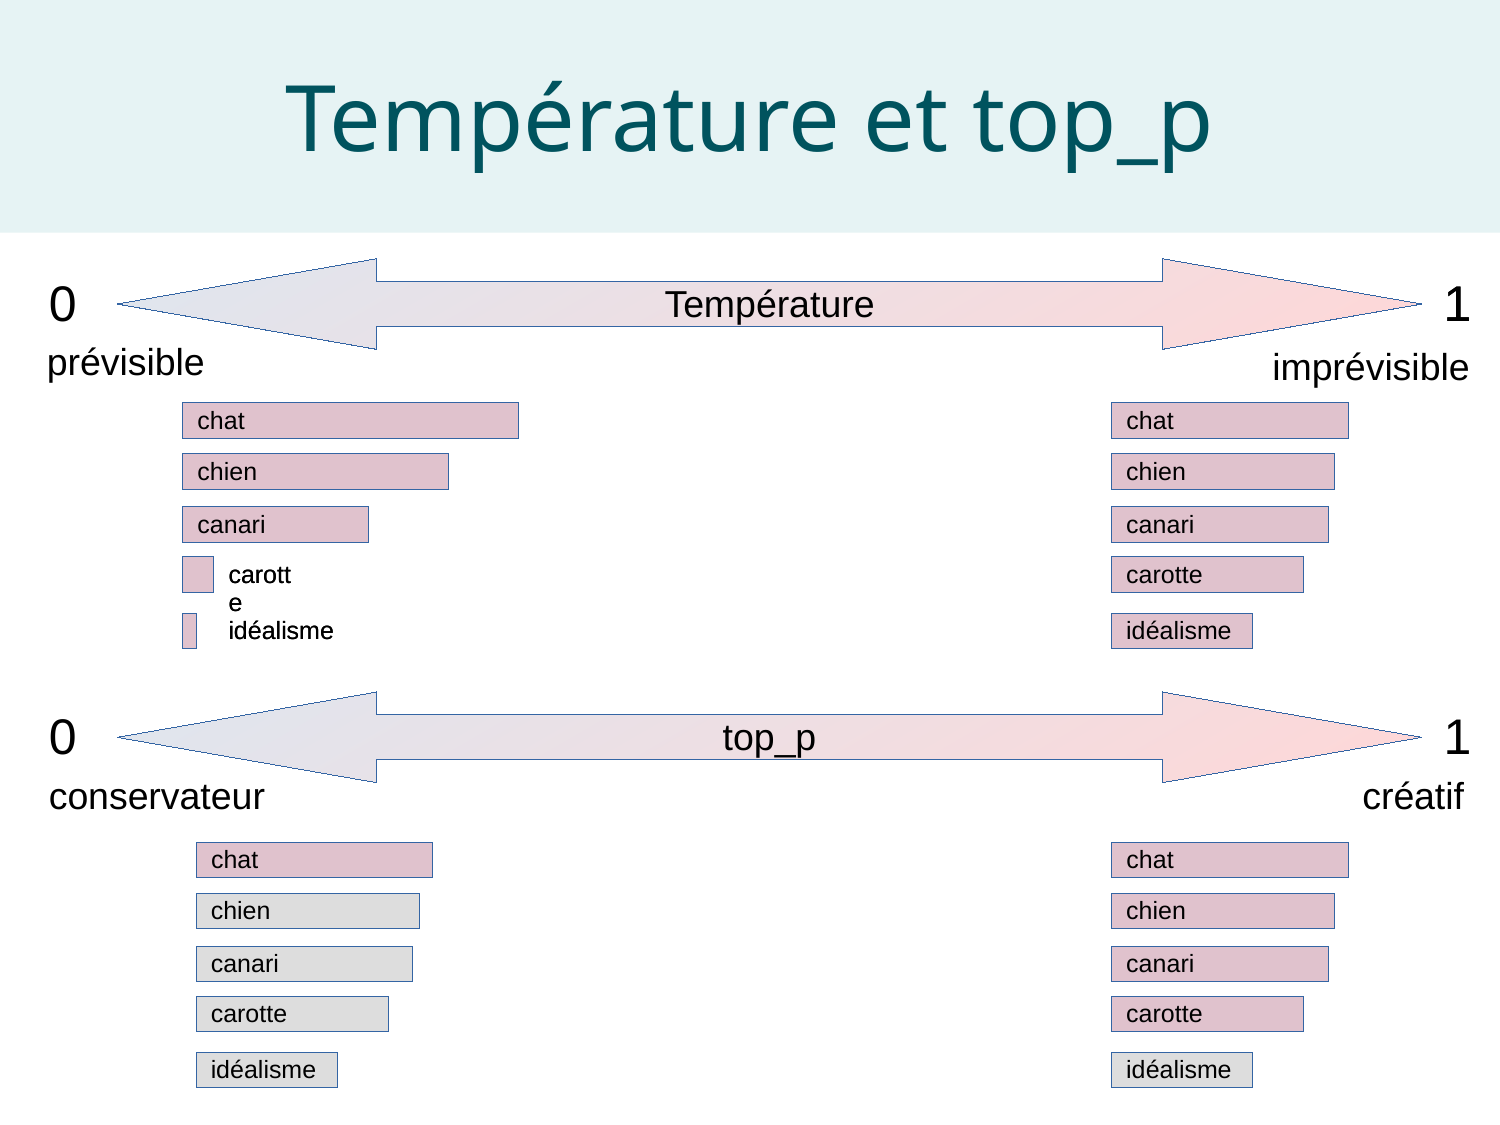

# Température et top_p
Température
Température
1
0
1
prévisible
imprévisible
chat
chat
chat
chat
chien
chien
chien
chien
canari
canari
canari
canari
carotte
carotte
carotte
carotte
idéalisme
idéalisme
idéalisme
idéalisme
top_p
0
1
conservateur
créatif
chat
chat
chien
chien
canari
canari
carotte
carotte
idéalisme
idéalisme